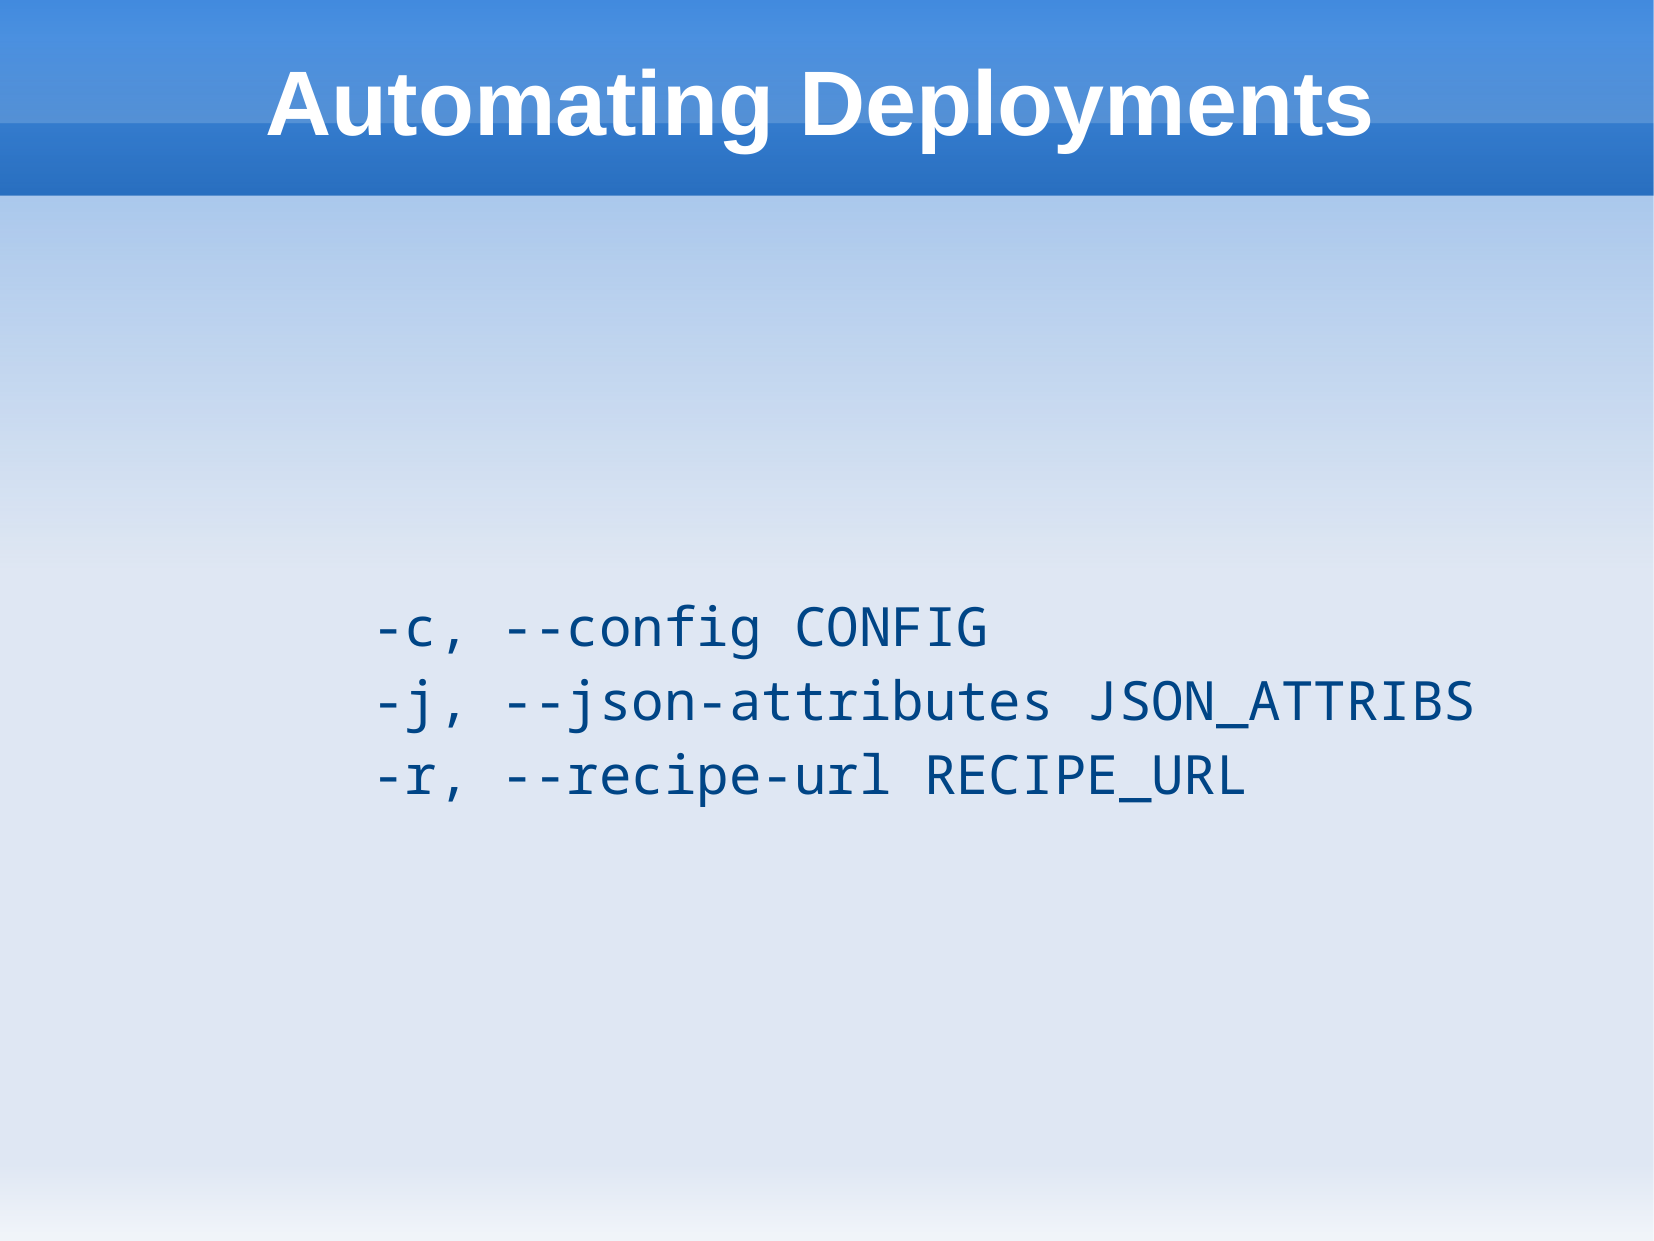

# Automating Deployments
-c, --config CONFIG
-j, --json-attributes JSON_ATTRIBS
-r, --recipe-url RECIPE_URL